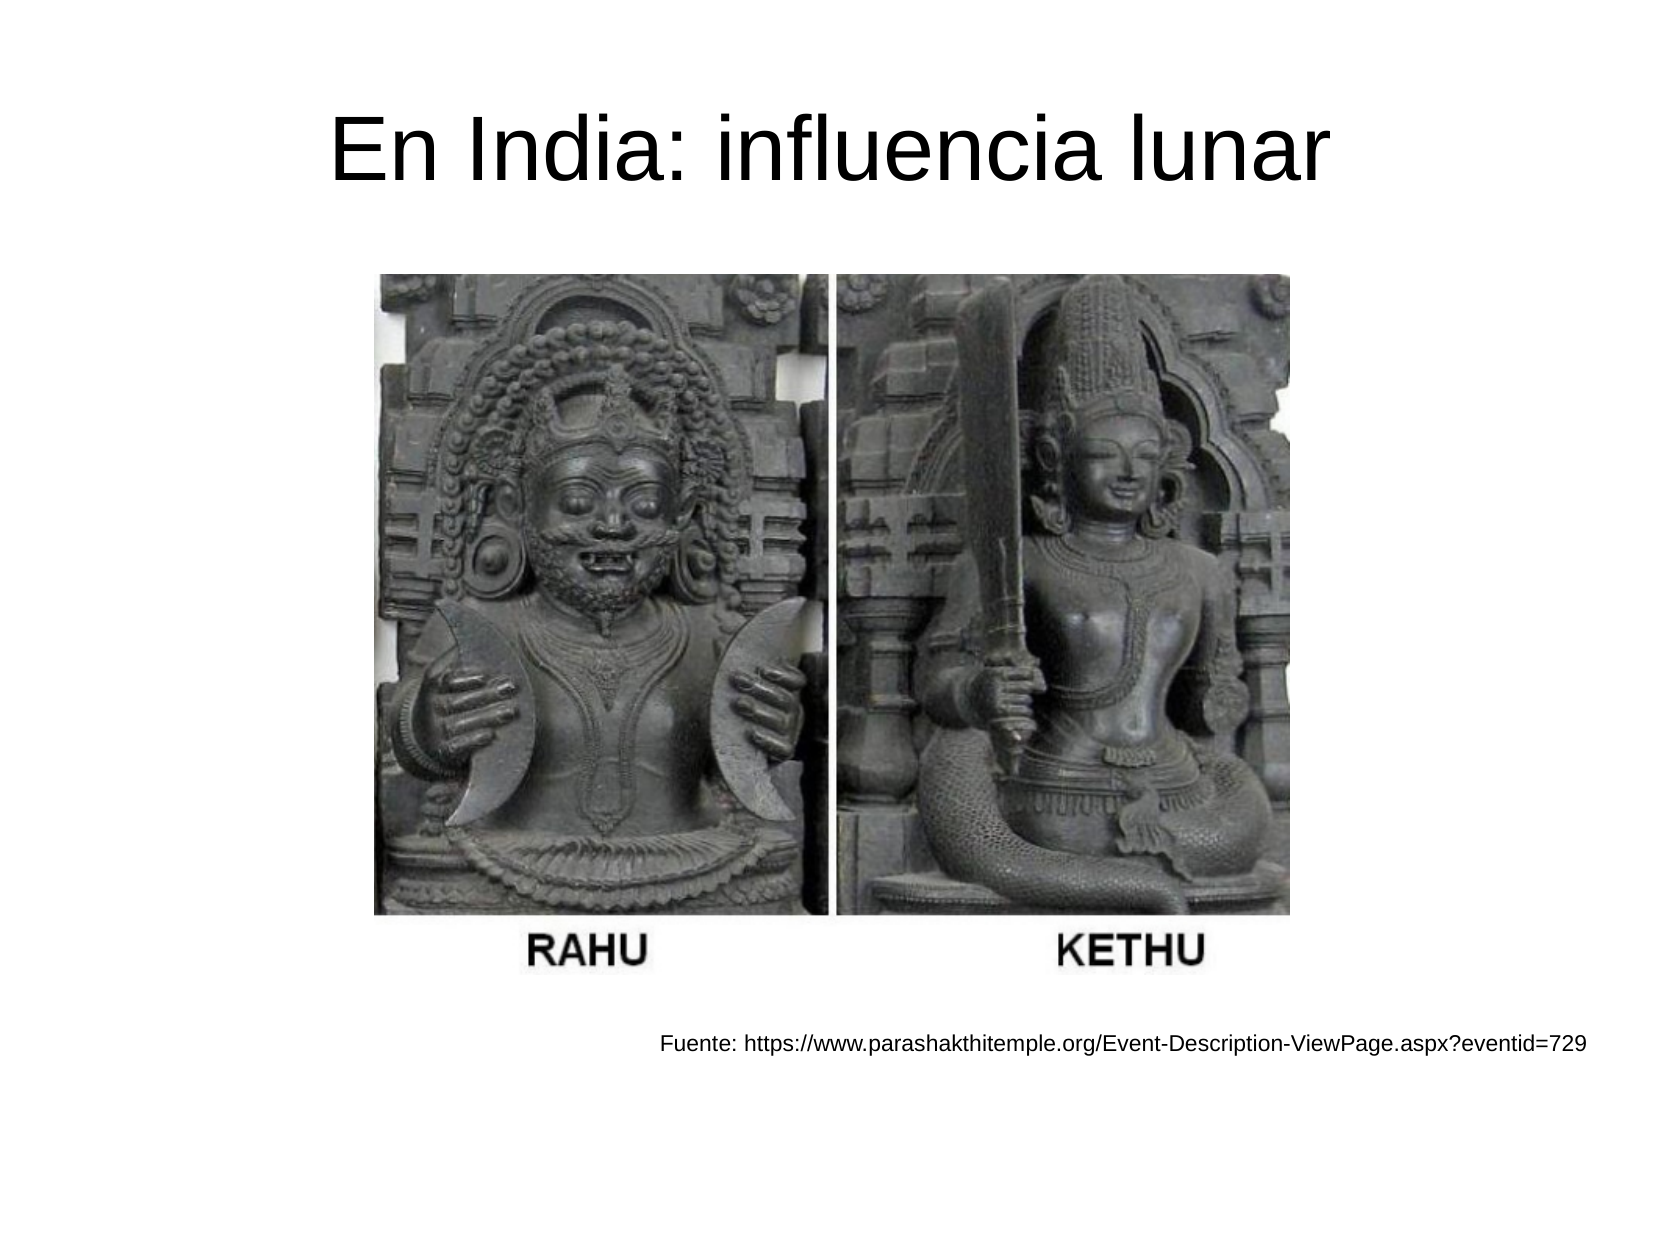

# En India: influencia lunar
Fuente: https://www.parashakthitemple.org/Event-Description-ViewPage.aspx?eventid=729